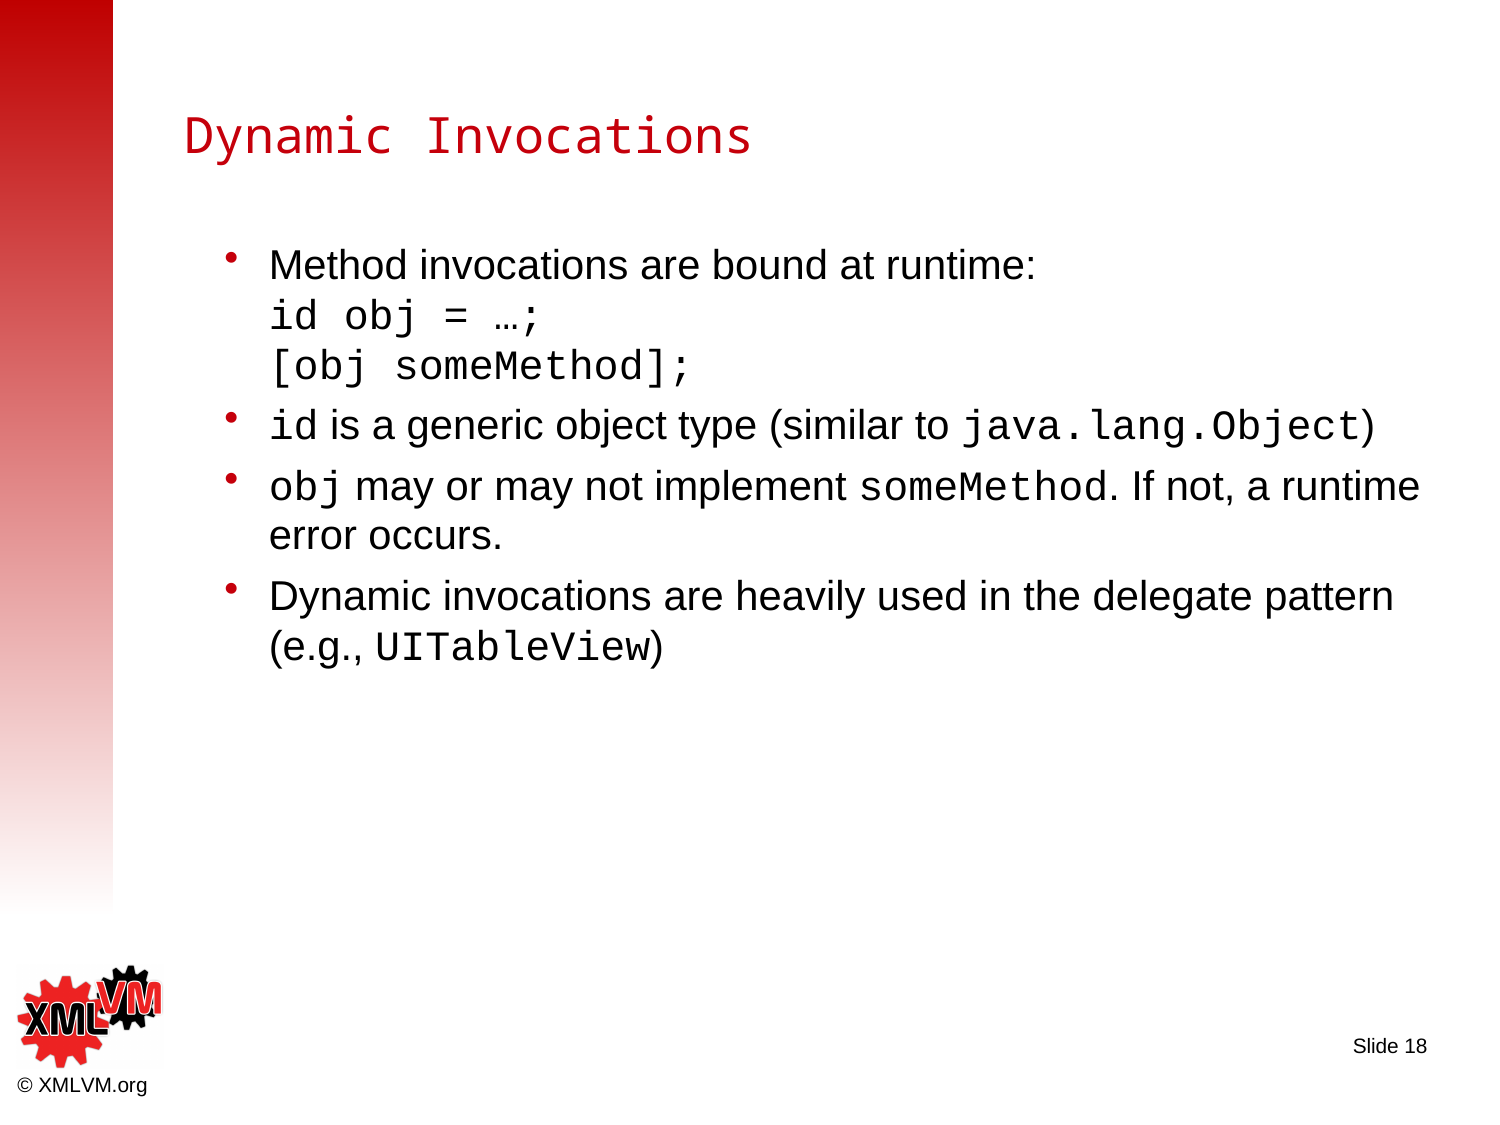

# Dynamic Invocations
Method invocations are bound at runtime:
id obj = …;
[obj someMethod];
id is a generic object type (similar to java.lang.Object)
obj may or may not implement someMethod. If not, a runtime error occurs.
Dynamic invocations are heavily used in the delegate pattern (e.g., UITableView)